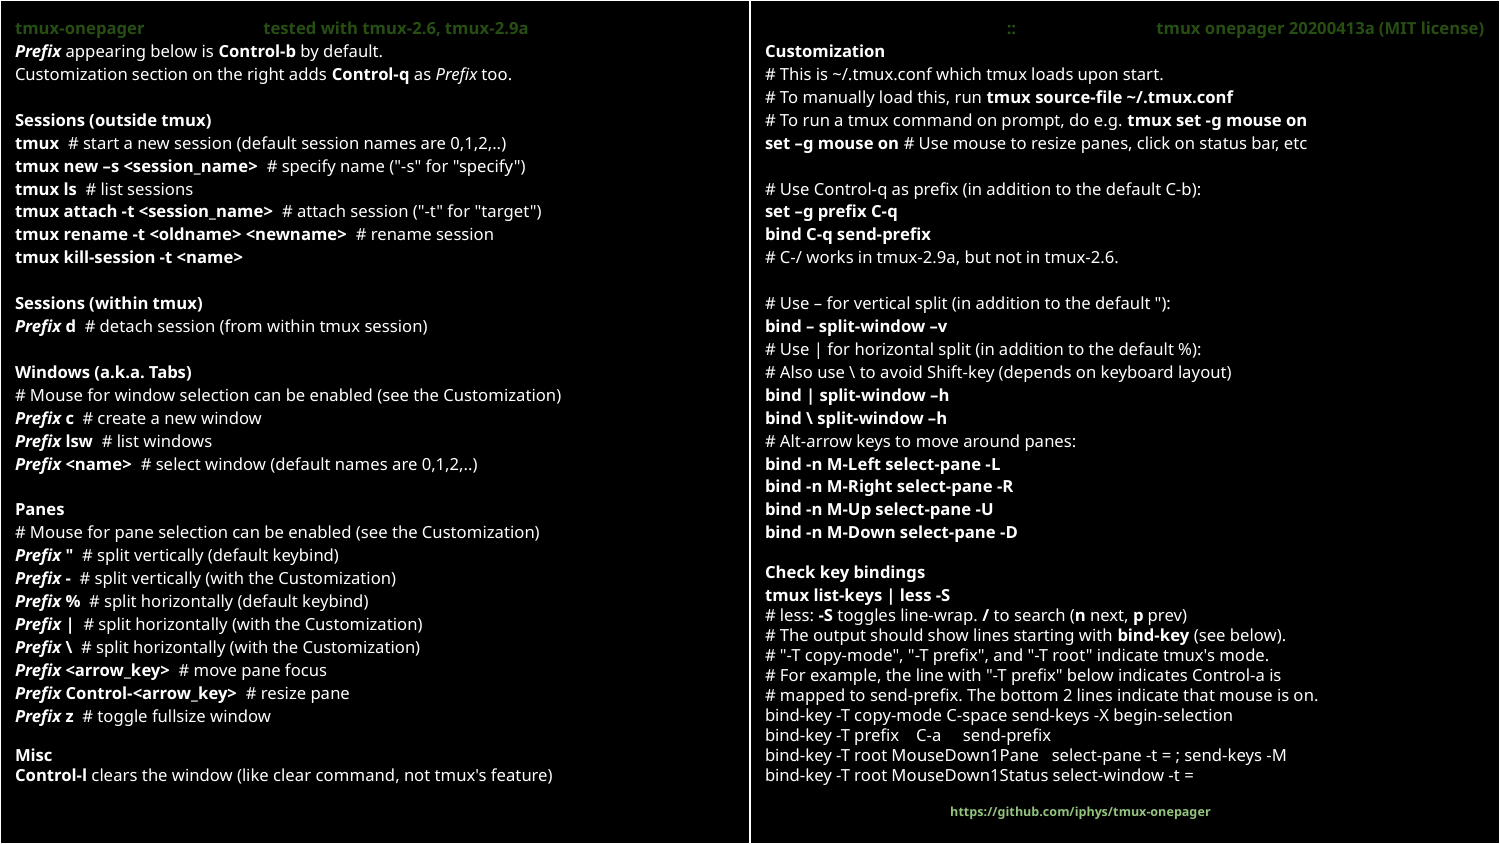

tmux-onepager tested with tmux-2.6, tmux-2.9a
Prefix appearing below is Control-b by default.
Customization section on the right adds Control-q as Prefix too.
Sessions (outside tmux)
tmux # start a new session (default session names are 0,1,2,..)
tmux new –s <session_name> # specify name ("-s" for "specify")
tmux ls # list sessions
tmux attach -t <session_name> # attach session ("-t" for "target")
tmux rename -t <oldname> <newname> # rename session
tmux kill-session -t <name>
Sessions (within tmux)
Prefix d # detach session (from within tmux session)
Windows (a.k.a. Tabs)
# Mouse for window selection can be enabled (see the Customization)
Prefix c # create a new window
Prefix lsw # list windows
Prefix <name> # select window (default names are 0,1,2,..)
Panes
# Mouse for pane selection can be enabled (see the Customization)
Prefix " # split vertically (default keybind)
Prefix - # split vertically (with the Customization)
Prefix % # split horizontally (default keybind)
Prefix | # split horizontally (with the Customization)
Prefix \ # split horizontally (with the Customization)
Prefix <arrow_key> # move pane focus
Prefix Control-<arrow_key> # resize pane
Prefix z # toggle fullsize window
Misc
Control-l clears the window (like clear command, not tmux's feature)
:: tmux onepager 20200413a (MIT license)
Customization
# This is ~/.tmux.conf which tmux loads upon start.
# To manually load this, run tmux source-file ~/.tmux.conf
# To run a tmux command on prompt, do e.g. tmux set -g mouse on
set –g mouse on # Use mouse to resize panes, click on status bar, etc
# Use Control-q as prefix (in addition to the default C-b):
set –g prefix C-q
bind C-q send-prefix
# C-/ works in tmux-2.9a, but not in tmux-2.6.
# Use – for vertical split (in addition to the default "):
bind – split-window –v
# Use | for horizontal split (in addition to the default %):
# Also use \ to avoid Shift-key (depends on keyboard layout)
bind | split-window –h
bind \ split-window –h
# Alt-arrow keys to move around panes:
bind -n M-Left select-pane -L
bind -n M-Right select-pane -R
bind -n M-Up select-pane -U
bind -n M-Down select-pane -D
Check key bindings
tmux list-keys | less -S
# less: -S toggles line-wrap. / to search (n next, p prev)
# The output should show lines starting with bind-key (see below).
# "-T copy-mode", "-T prefix", and "-T root" indicate tmux's mode.
# For example, the line with "-T prefix" below indicates Control-a is
# mapped to send-prefix. The bottom 2 lines indicate that mouse is on.
bind-key -T copy-mode C-space send-keys -X begin-selection
bind-key -T prefix C-a send-prefix
bind-key -T root MouseDown1Pane select-pane -t = ; send-keys -M
bind-key -T root MouseDown1Status select-window -t =
 https://github.com/iphys/tmux-onepager